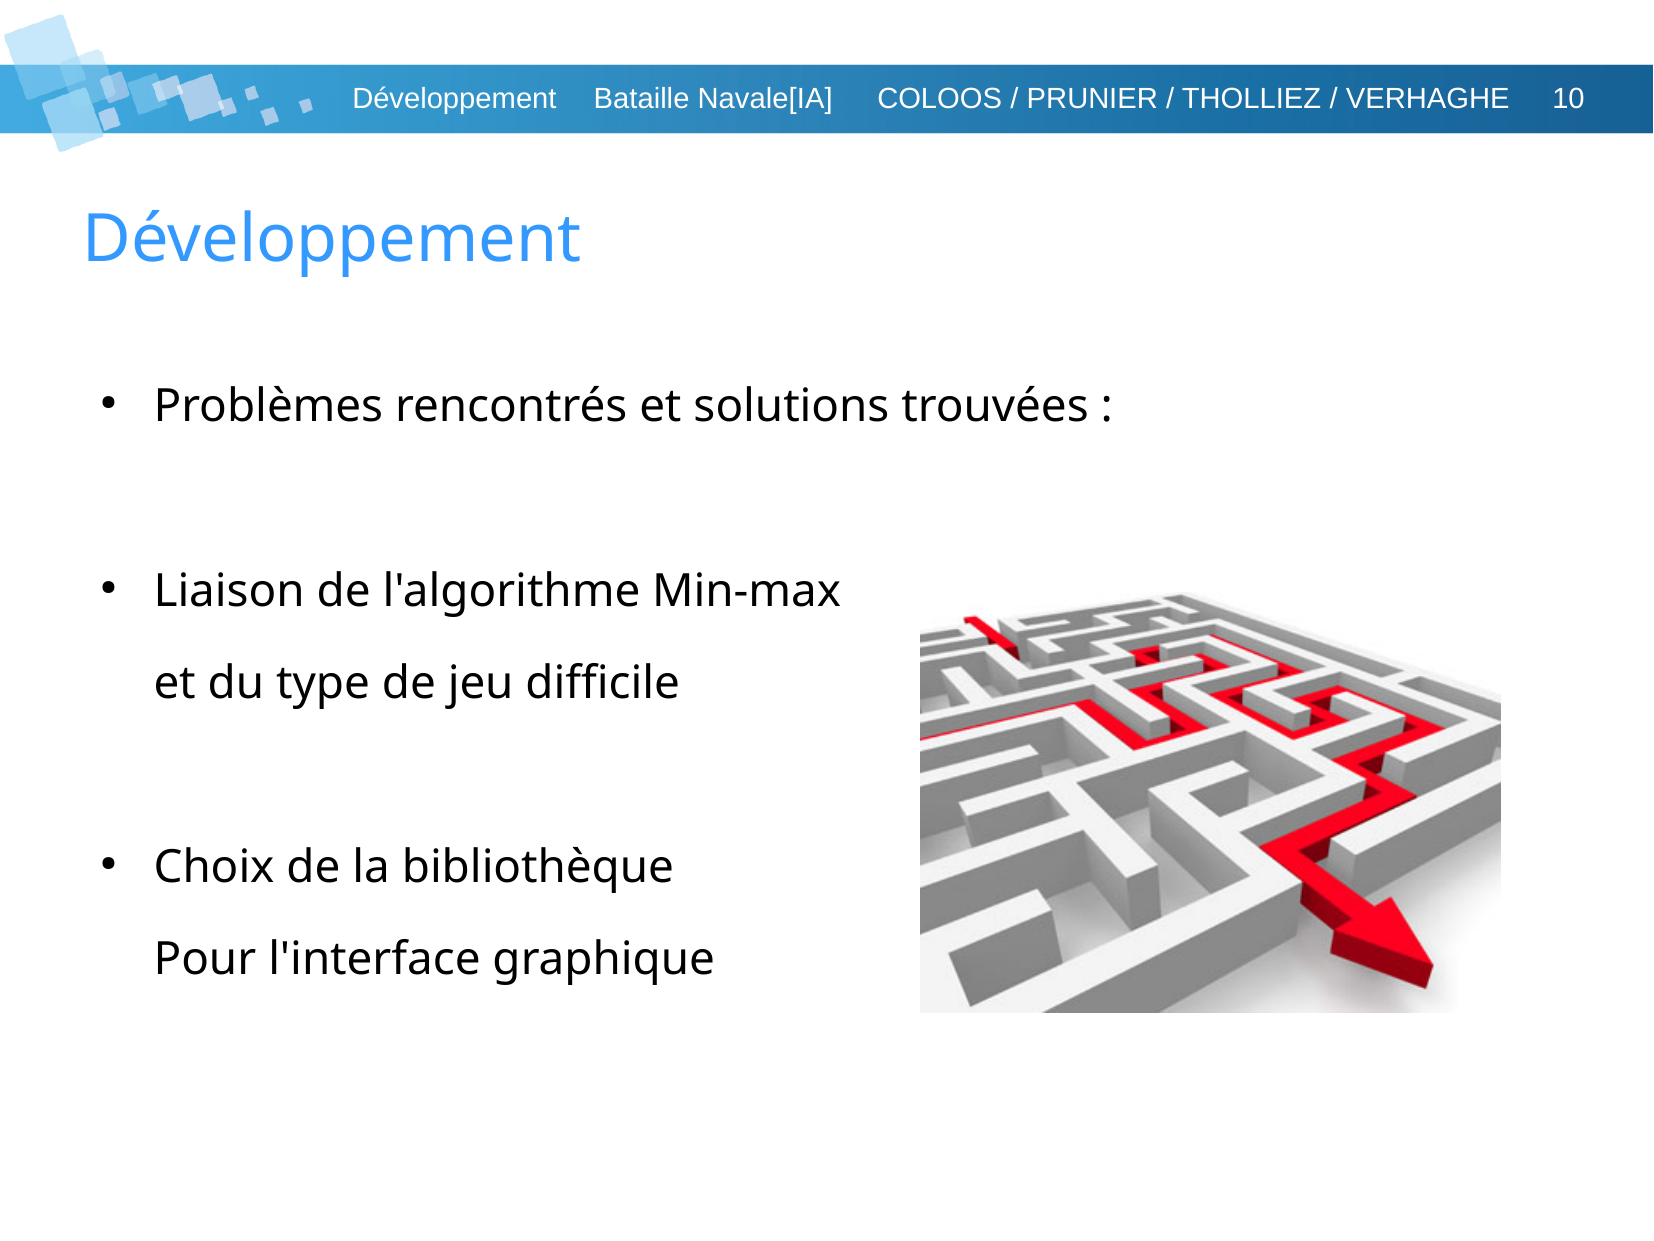

Développement	 Bataille Navale[IA]	COLOOS / PRUNIER / THOLLIEZ / VERHAGHE 	10
# Développement
Problèmes rencontrés et solutions trouvées :
Liaison de l'algorithme Min-max
et du type de jeu difficile
Choix de la bibliothèque
Pour l'interface graphique